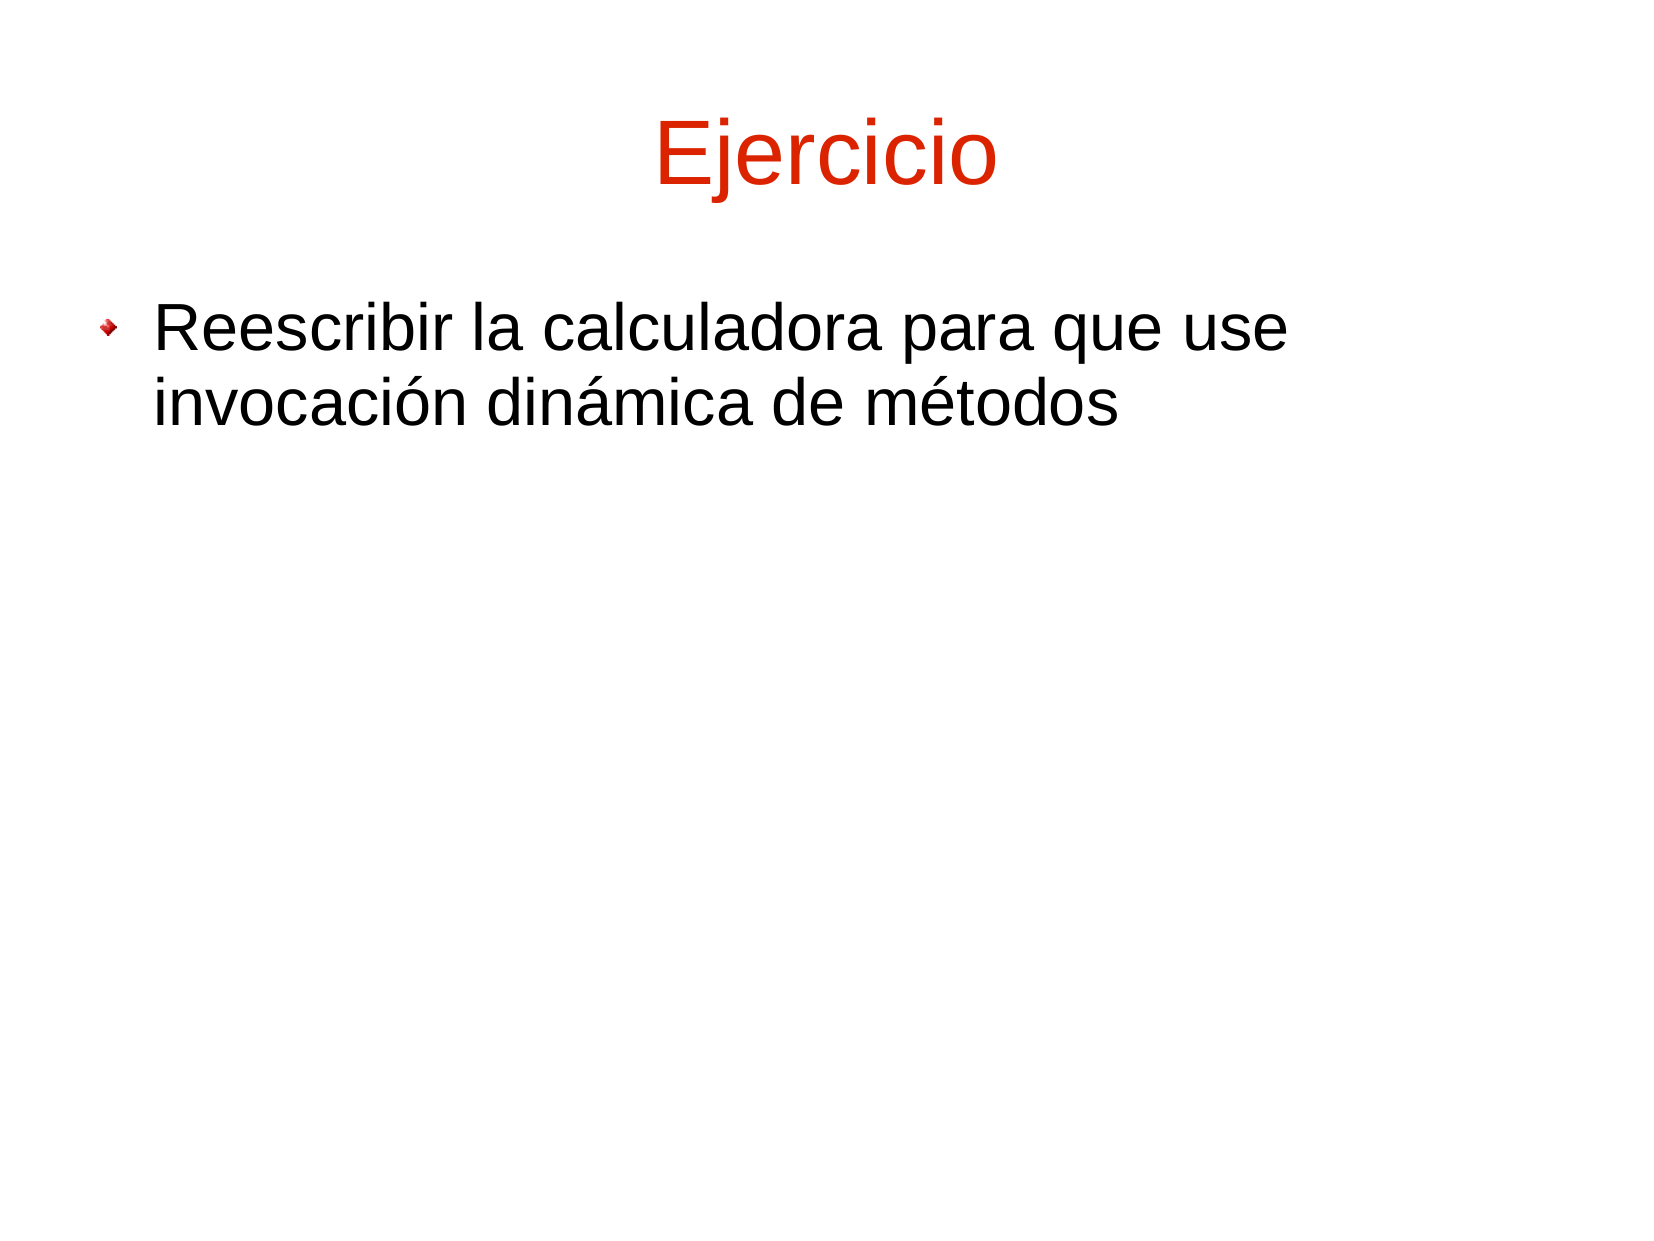

# Ejercicio
Reescribir la calculadora para que use invocación dinámica de métodos